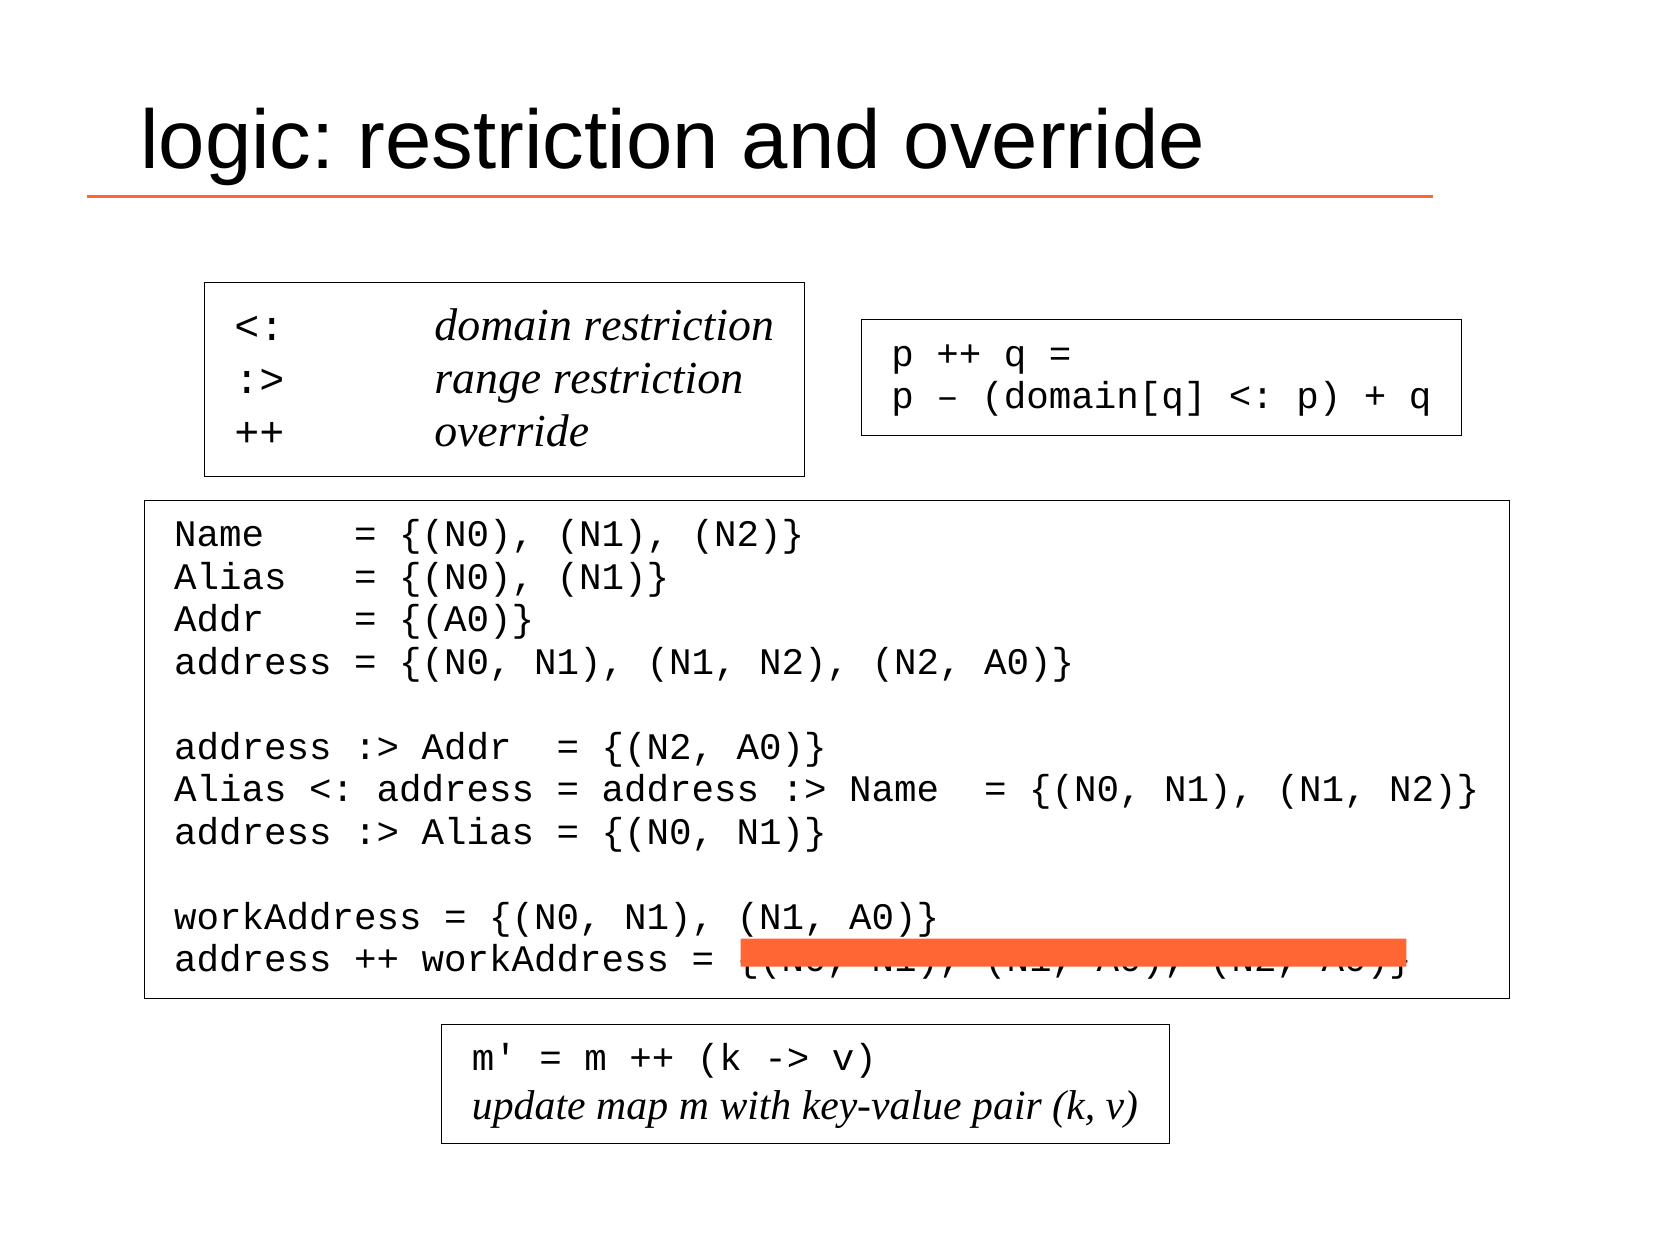

# logic: restriction and override
<:		 domain restriction
:>		 range restriction
++		 override
p ++ q =
p – (domain[q] <: p) + q
Name = {(N0), (N1), (N2)}
Alias = {(N0), (N1)}
Addr = {(A0)}
address = {(N0, N1), (N1, N2), (N2, A0)}
address :> Addr = {(N2, A0)}
Alias <: address = address :> Name = {(N0, N1), (N1, N2)}
address :> Alias = {(N0, N1)}
workAddress = {(N0, N1), (N1, A0)}
address ++ workAddress = {(N0, N1), (N1, A0), (N2, A0)}
m' = m ++ (k -> v)
update map m with key-value pair (k, v)